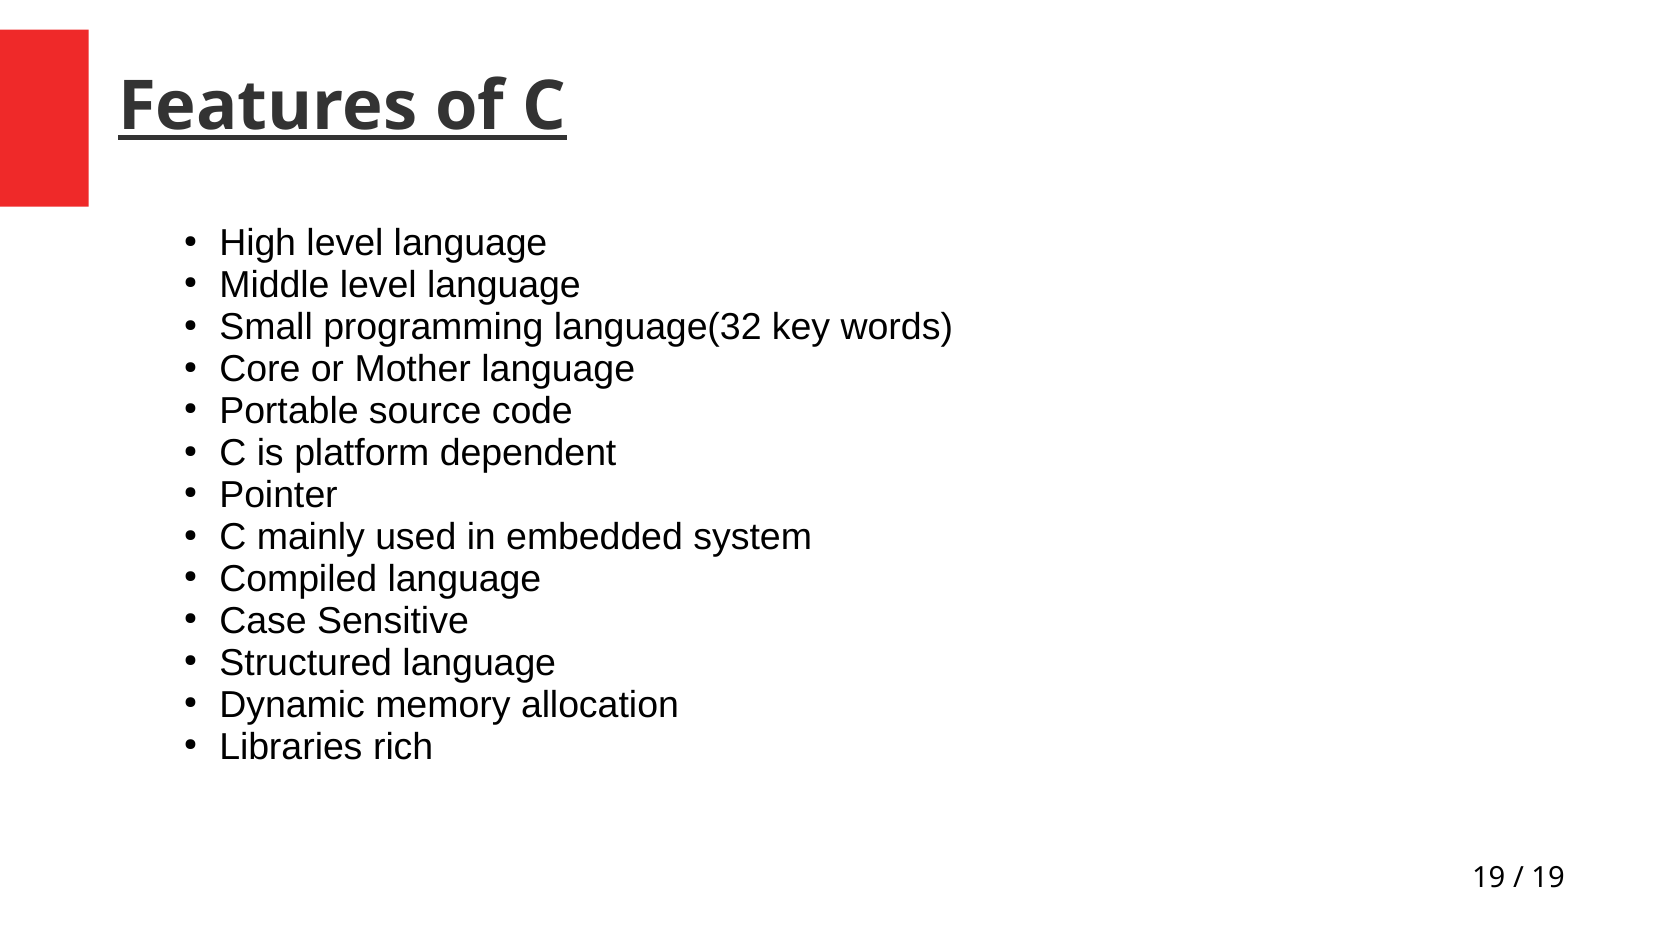

# Features of C
High level language
Middle level language
Small programming language(32 key words)
Core or Mother language
Portable source code
C is platform dependent
Pointer
C mainly used in embedded system
Compiled language
Case Sensitive
Structured language
Dynamic memory allocation
Libraries rich
19